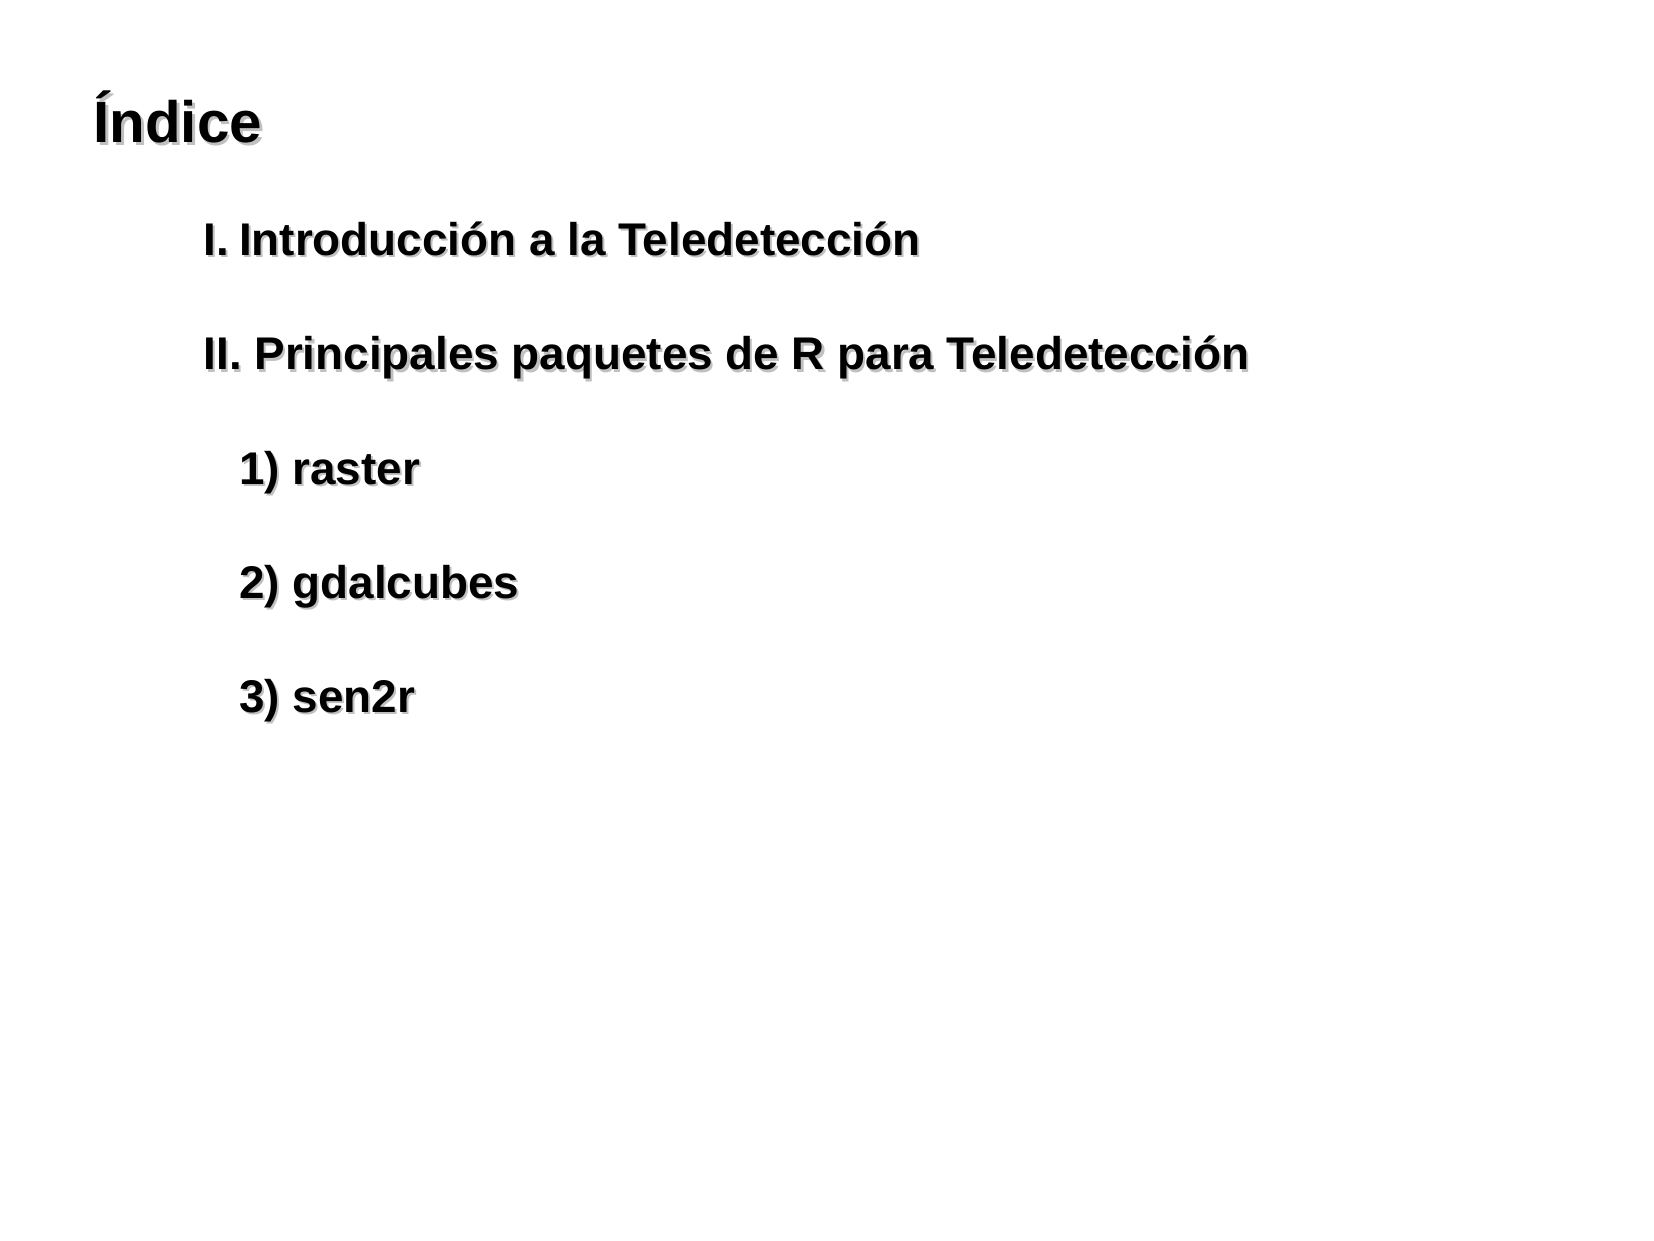

Índice
Introducción a la Teledetección
 Principales paquetes de R para Teledetección
 raster
 gdalcubes
 sen2r